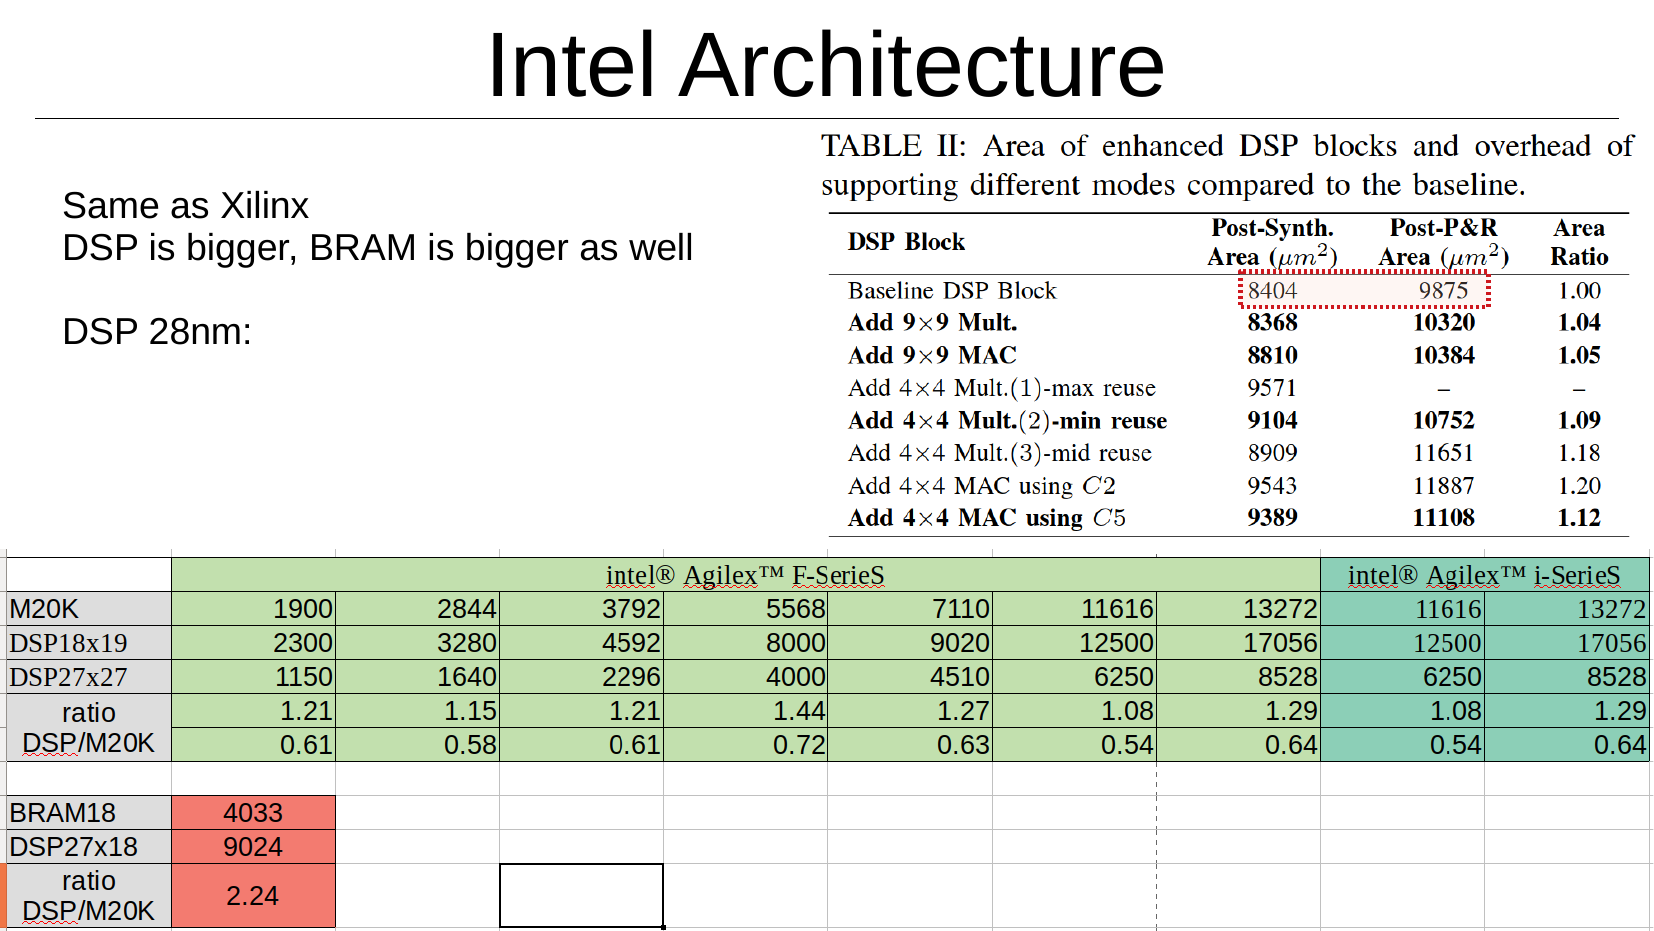

# Intel Architecture
Same as Xilinx
DSP is bigger, BRAM is bigger as well
DSP 28nm: